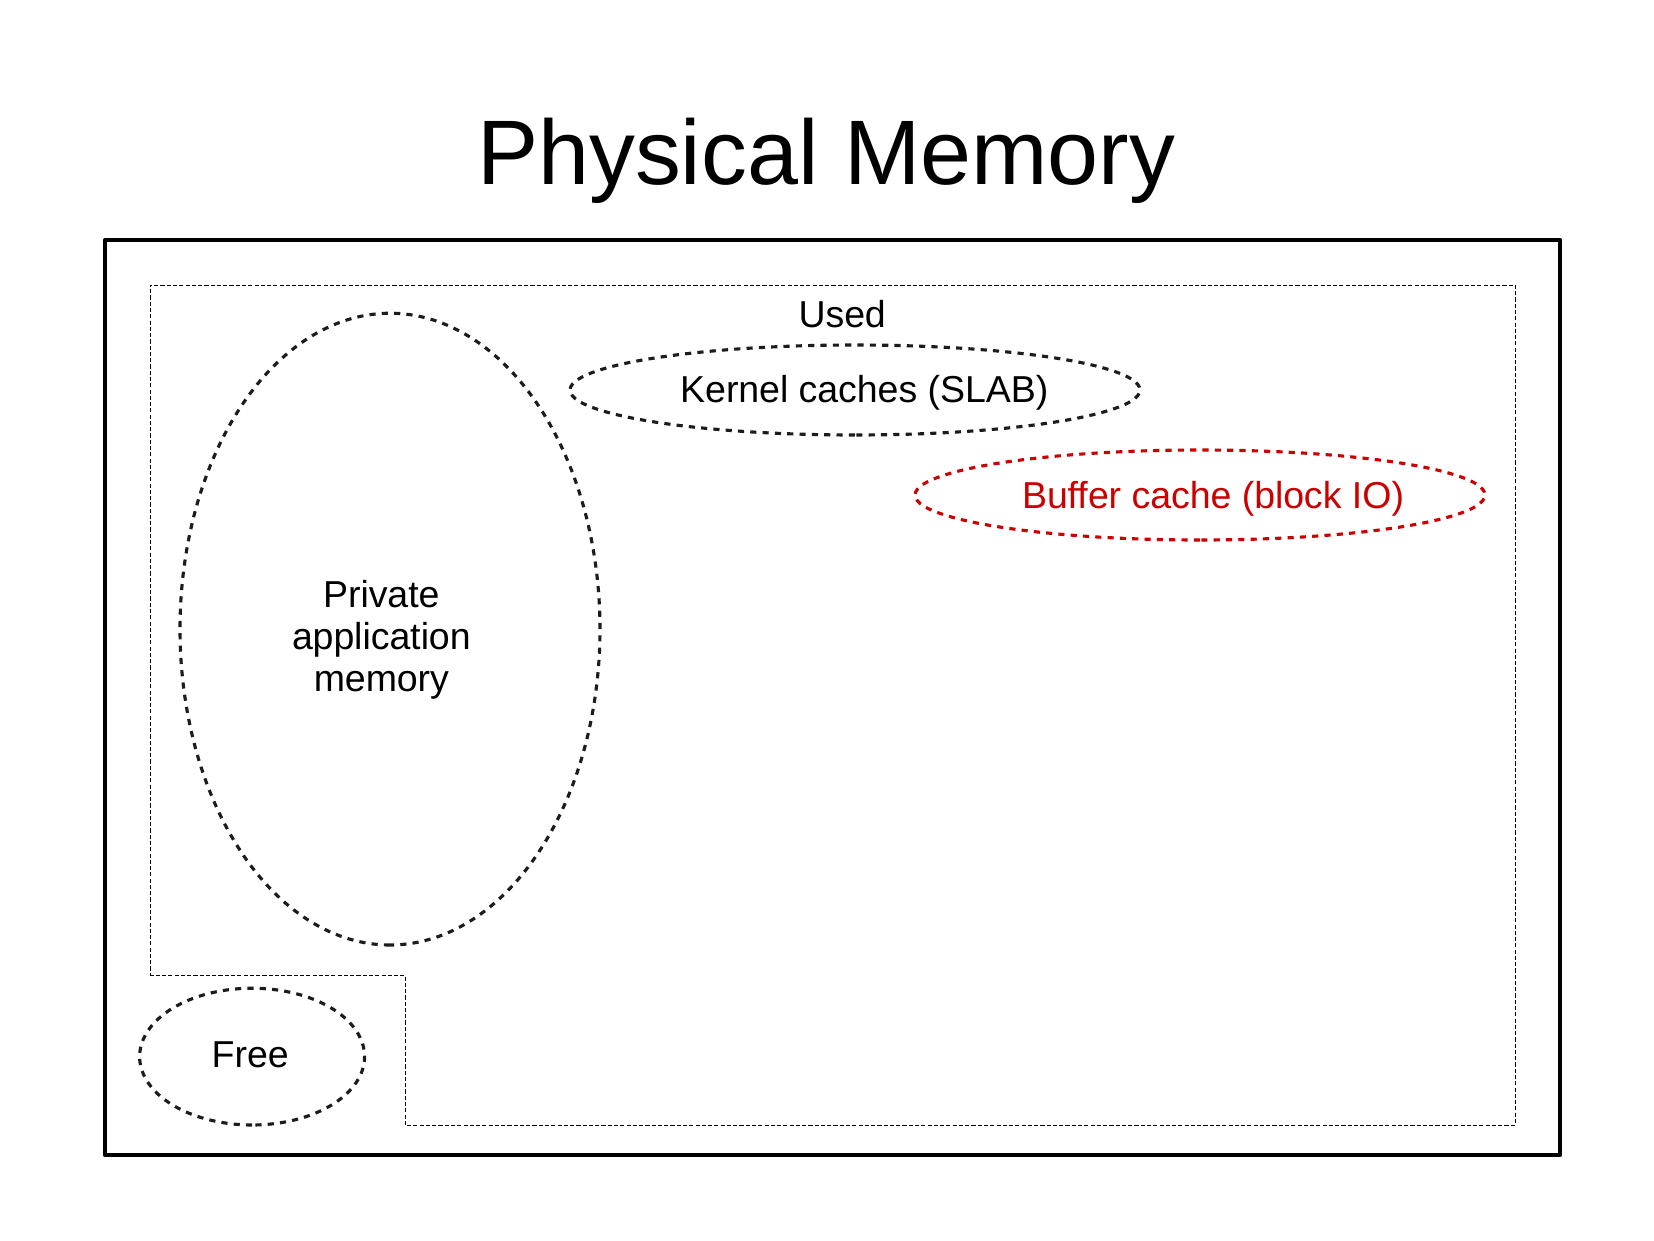

# Physical Memory
Used
Kernel caches (SLAB)
Buffer cache (block IO)
Private application memory
Free